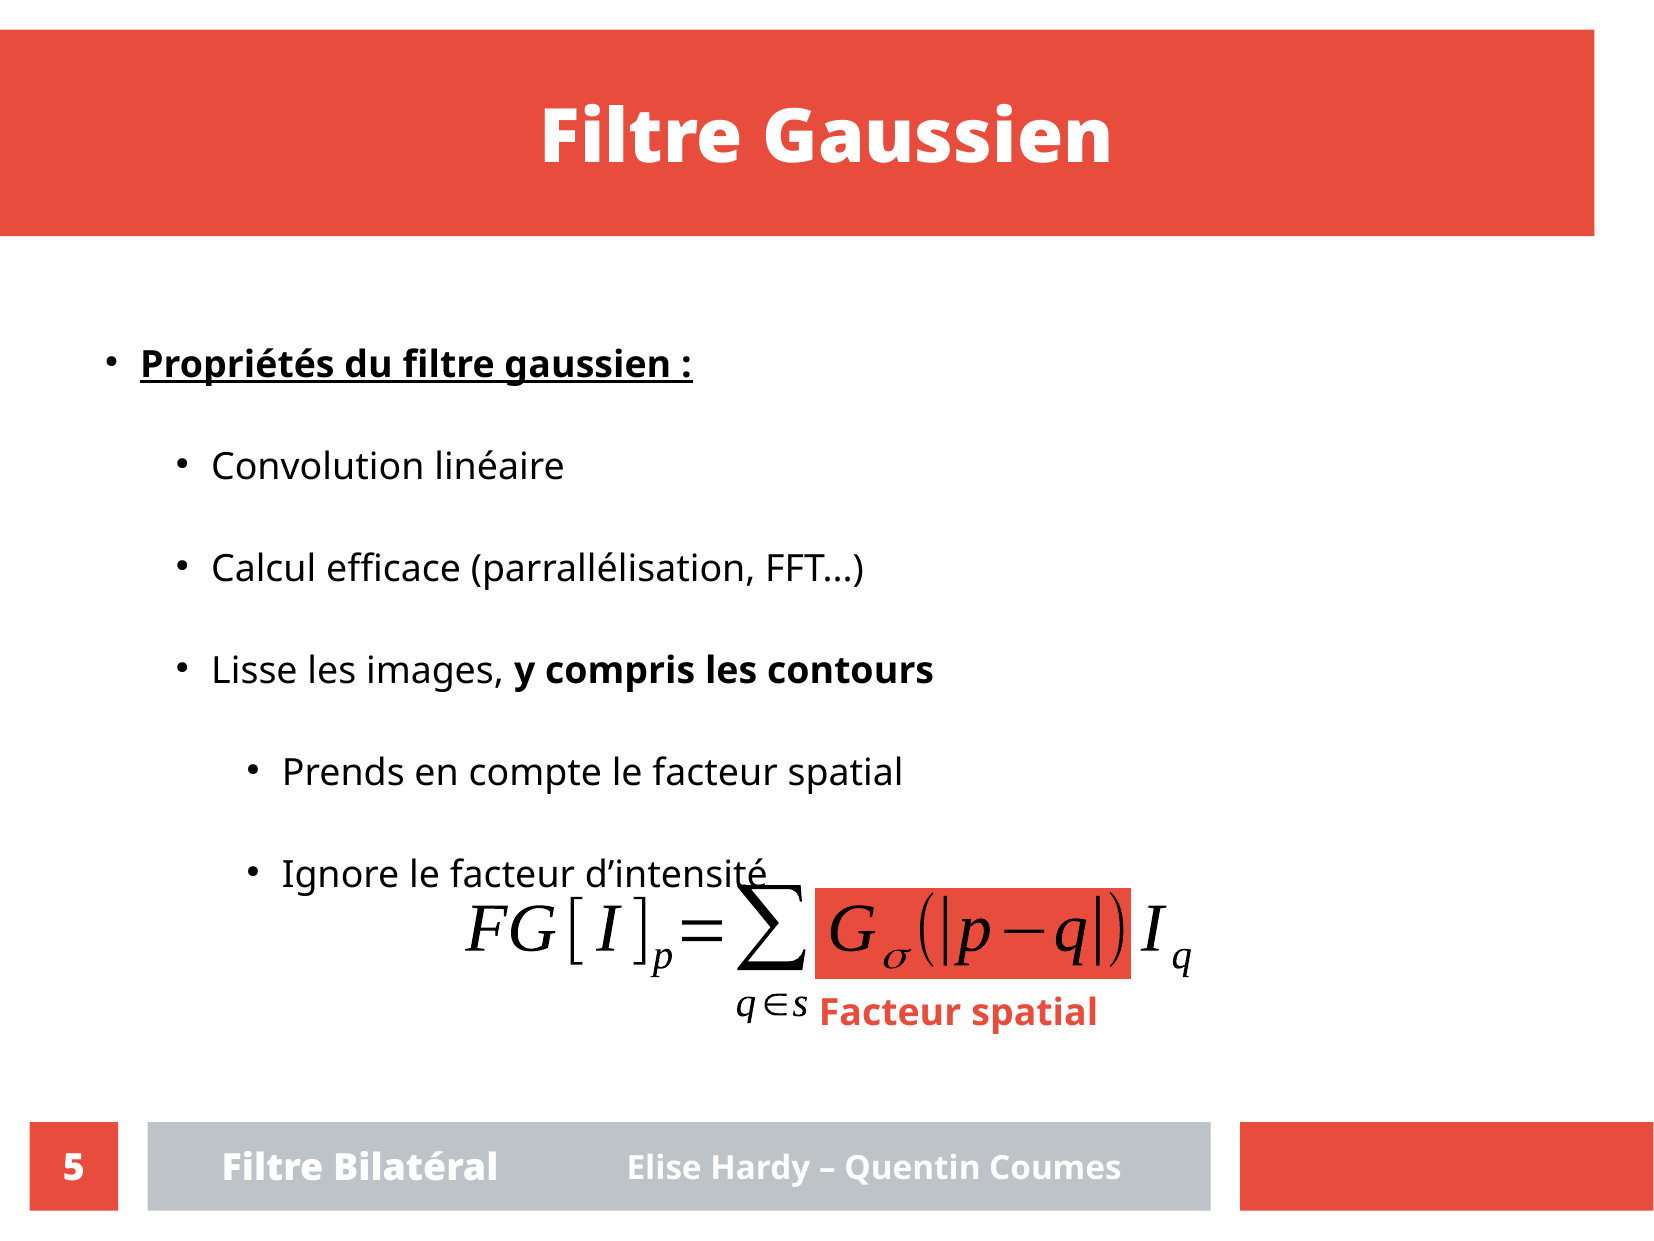

# Filtre Gaussien
Propriétés du filtre gaussien :
Convolution linéaire
Calcul efficace (parrallélisation, FFT...)
Lisse les images, y compris les contours
Prends en compte le facteur spatial
Ignore le facteur d’intensité
Facteur spatial
5